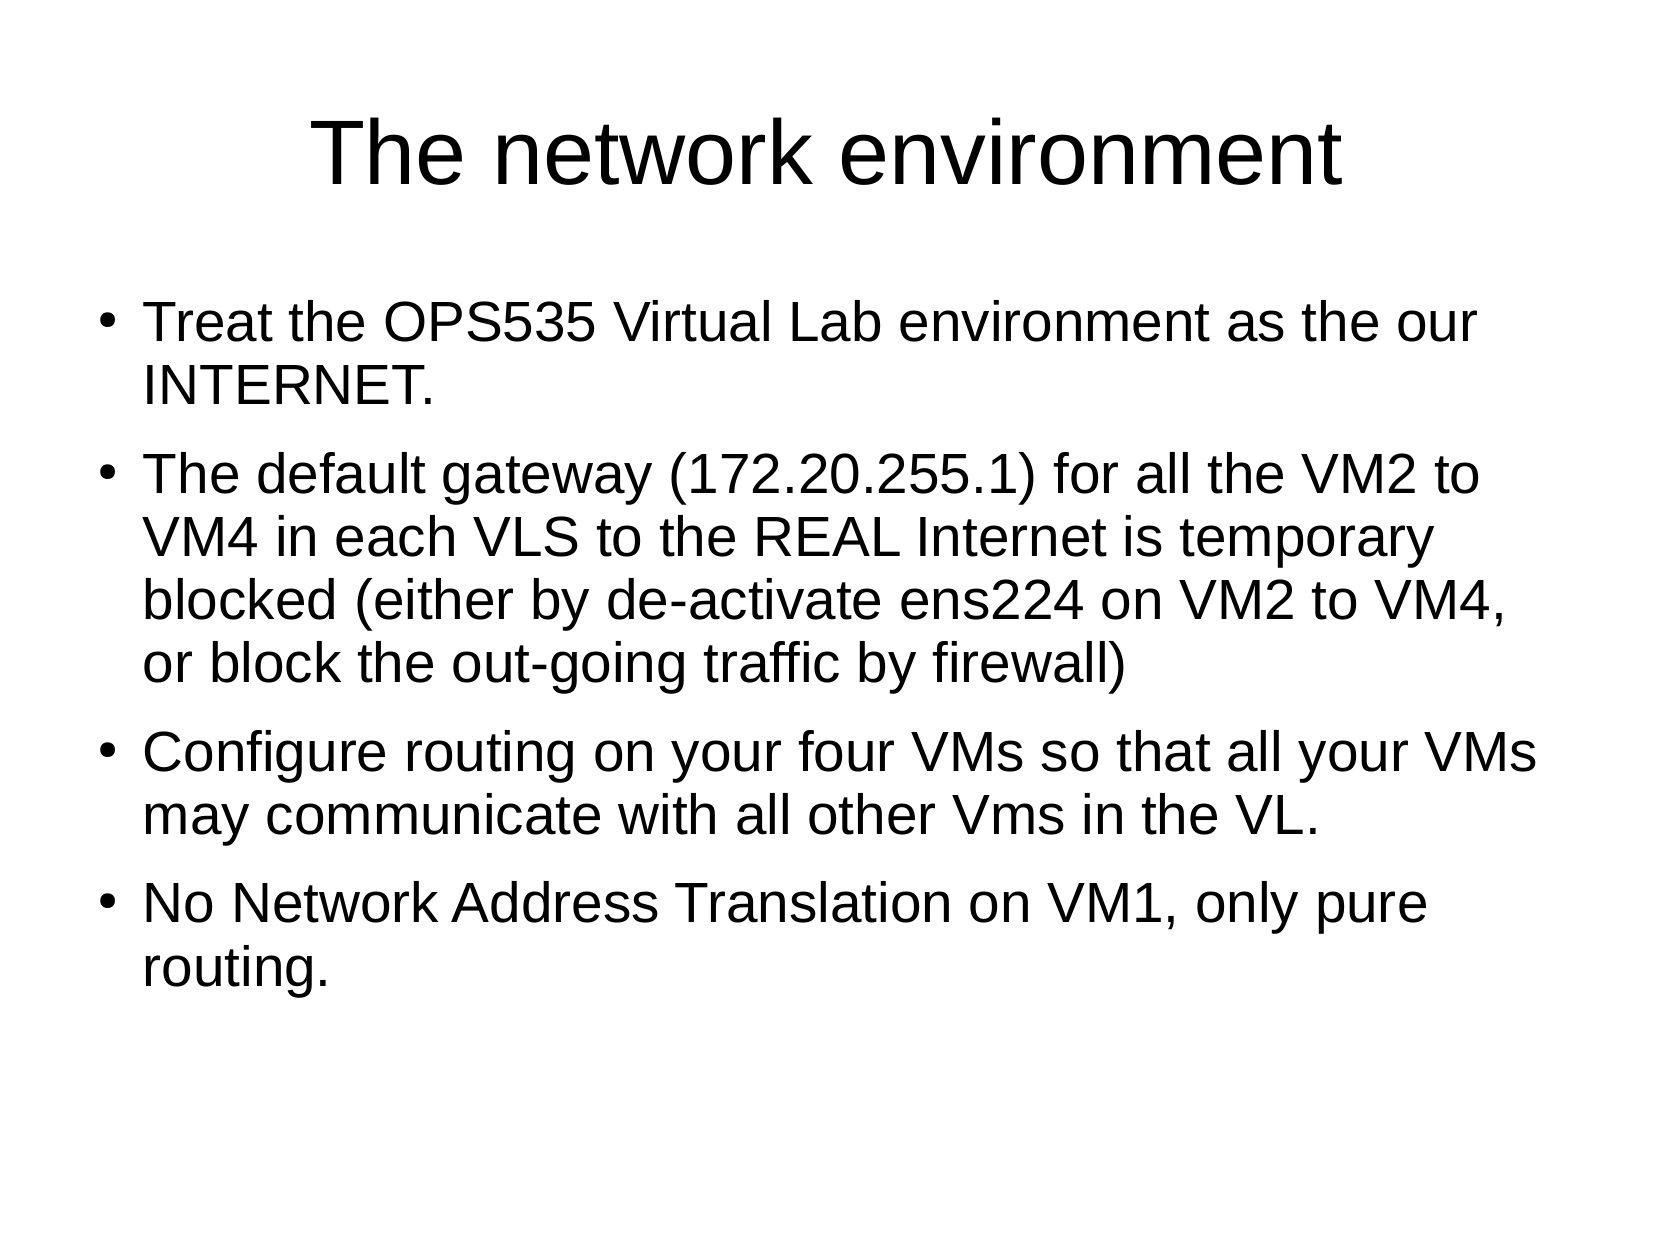

# The network environment
Treat the OPS535 Virtual Lab environment as the our INTERNET.
The default gateway (172.20.255.1) for all the VM2 to VM4 in each VLS to the REAL Internet is temporary blocked (either by de-activate ens224 on VM2 to VM4, or block the out-going traffic by firewall)
Configure routing on your four VMs so that all your VMs may communicate with all other Vms in the VL.
No Network Address Translation on VM1, only pure routing.